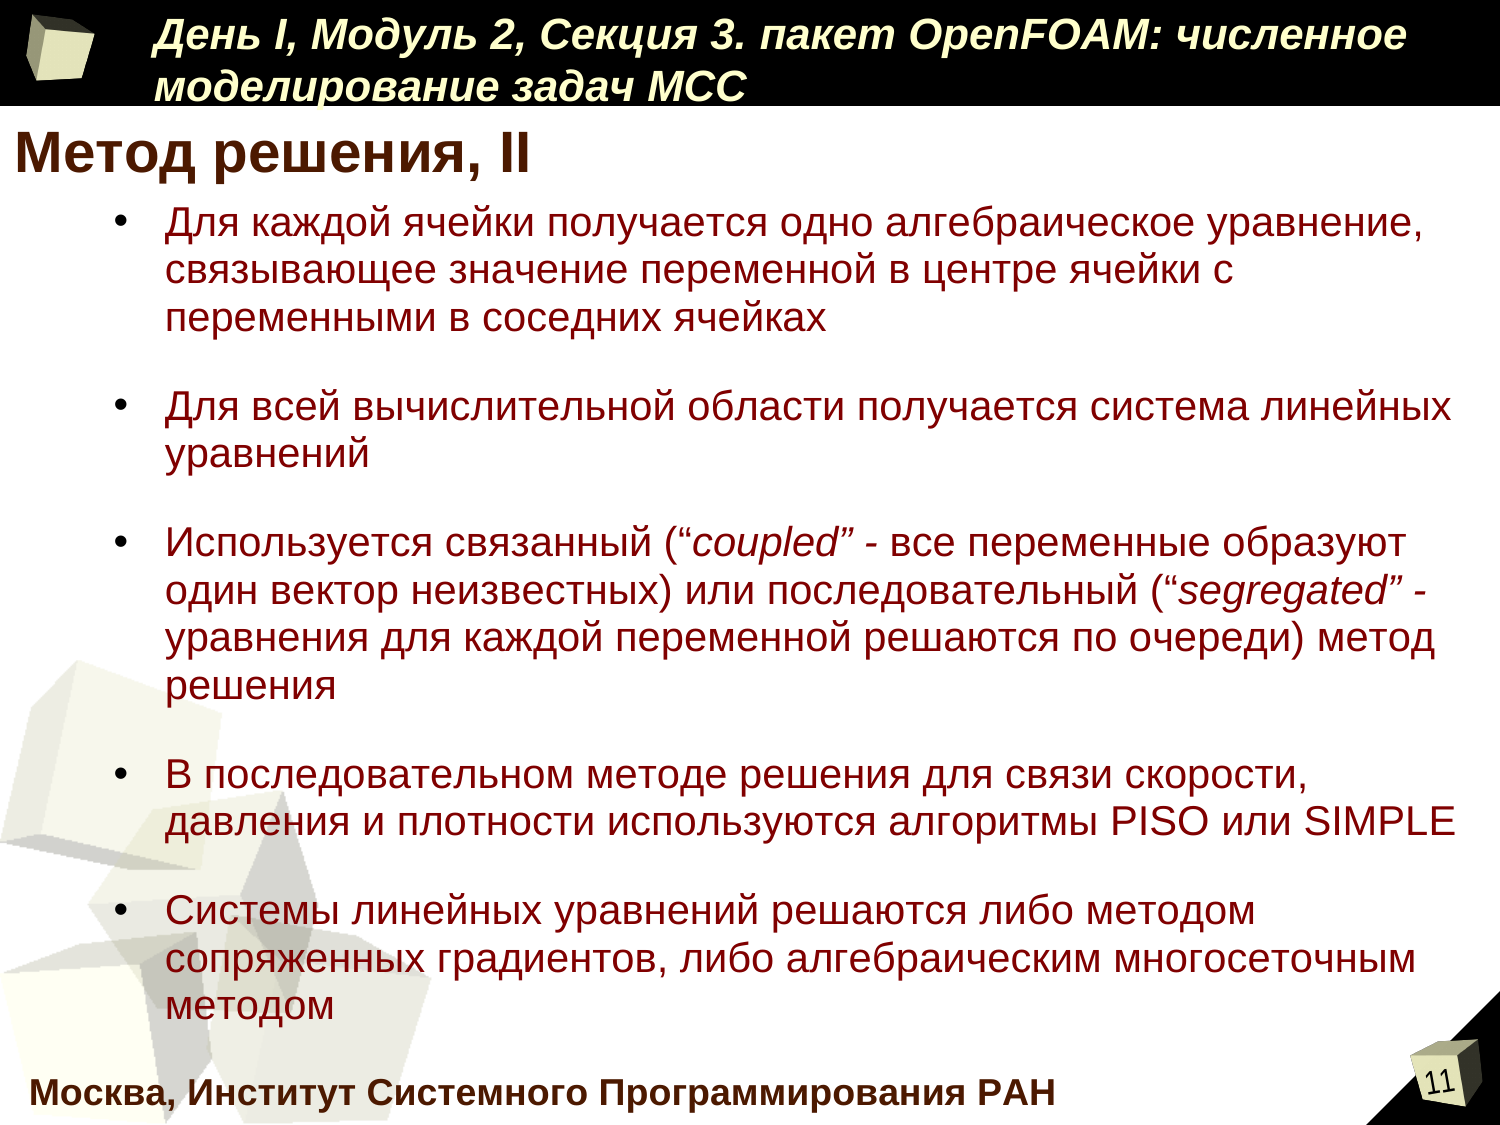

Метод решения, II
# Для каждой ячейки получается одно алгебраическое уравнение, связывающее значение переменной в центре ячейки с переменными в соседних ячейках
Для всей вычислительной области получается система линейных уравнений
Используется связанный (“coupled” - все переменные образуют один вектор неизвестных) или последовательный (“segregated” - уравнения для каждой переменной решаются по очереди) метод решения
В последовательном методе решения для связи скорости, давления и плотности используются алгоритмы PISO или SIMPLE
Системы линейных уравнений решаются либо методом сопряженных градиентов, либо алгебраическим многосеточным методом